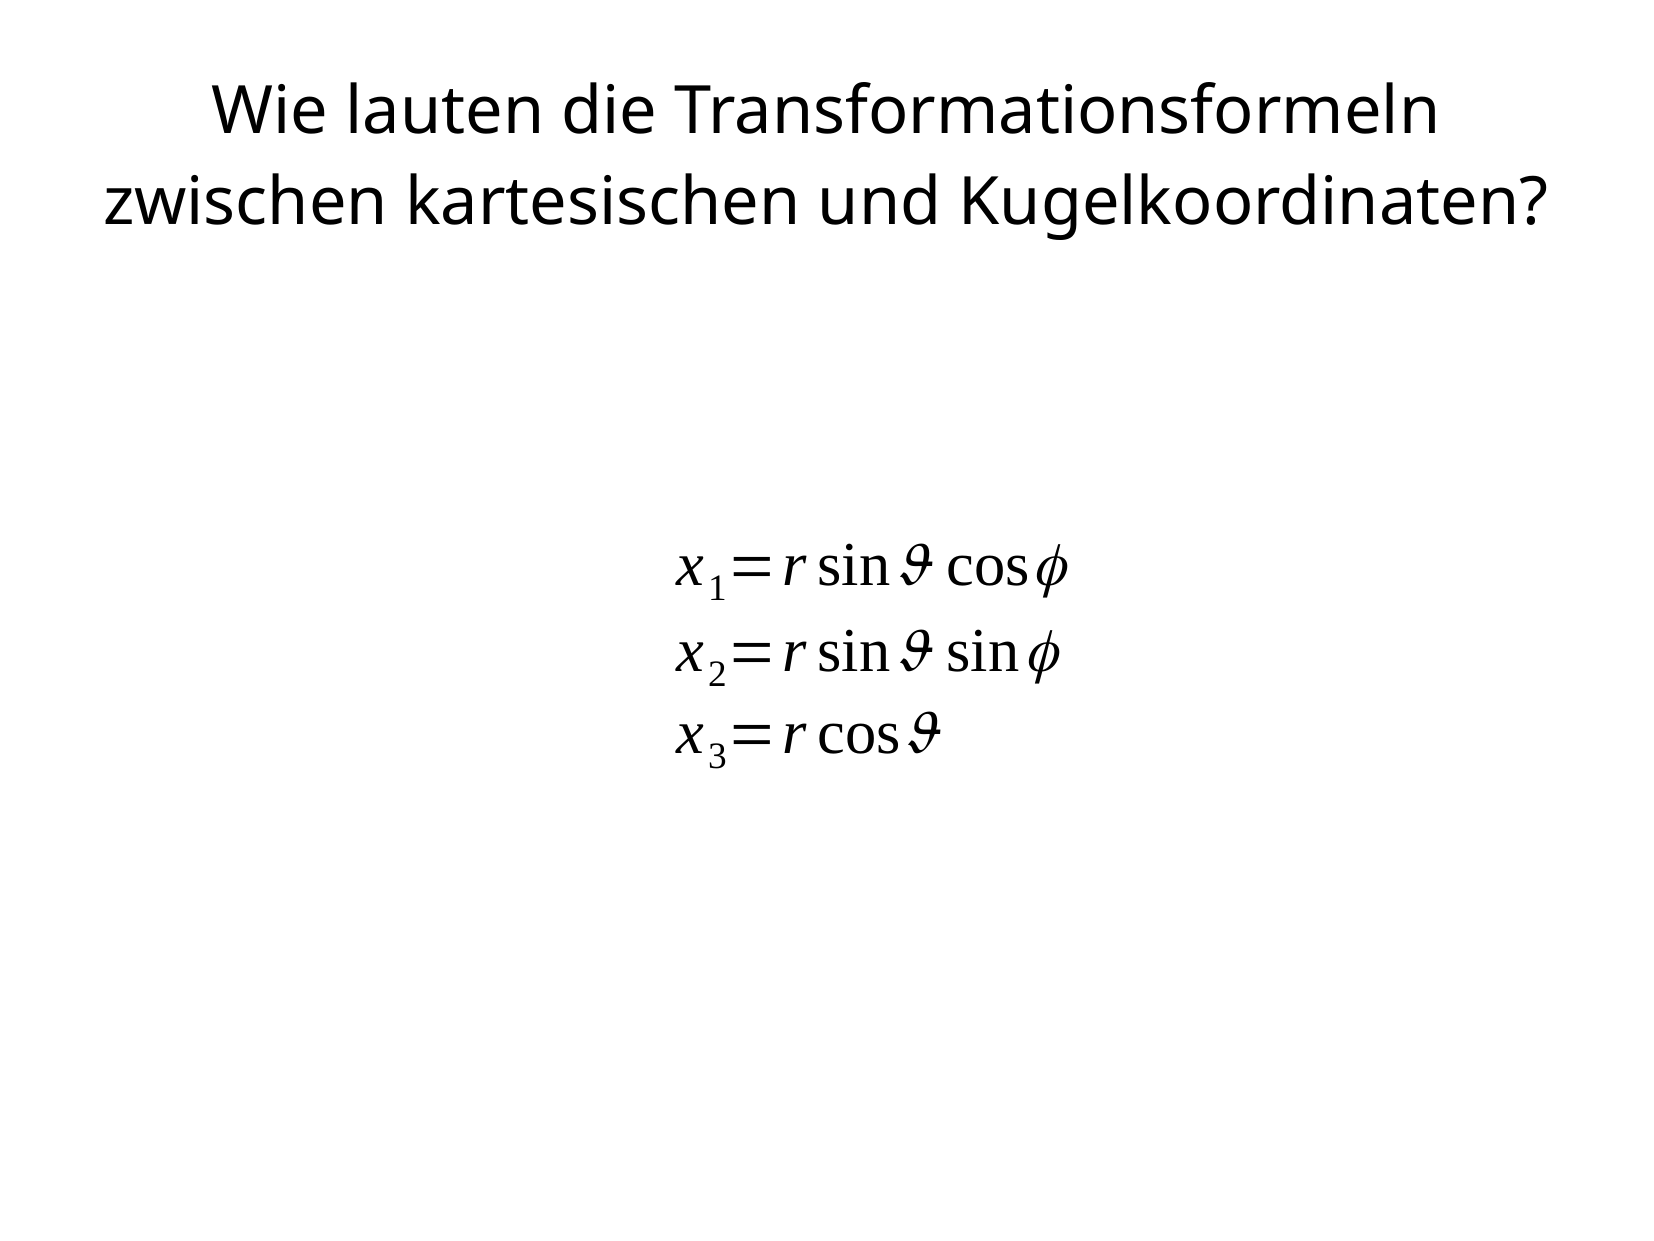

# Wie lauten die Transformationsformeln zwischen kartesischen und Kugelkoordinaten?